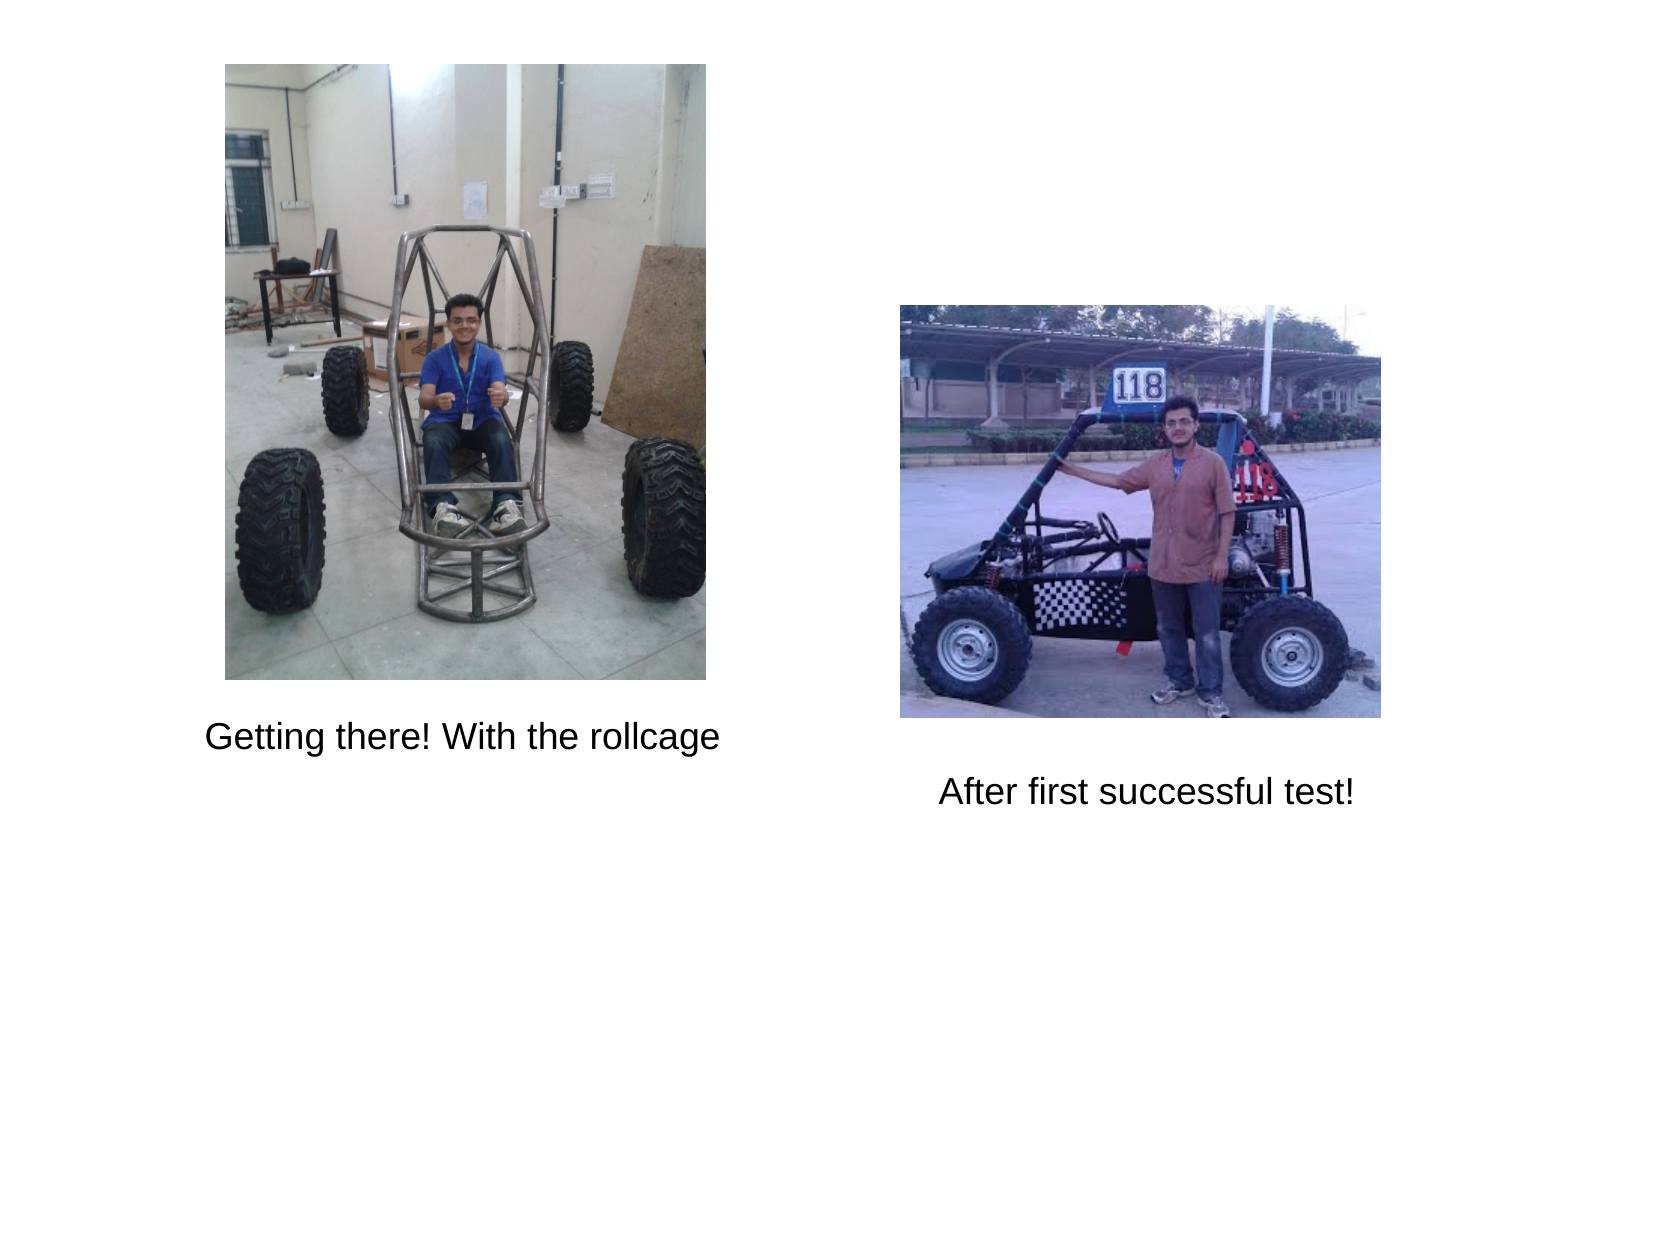

Getting there! With the rollcage
After first successful test!